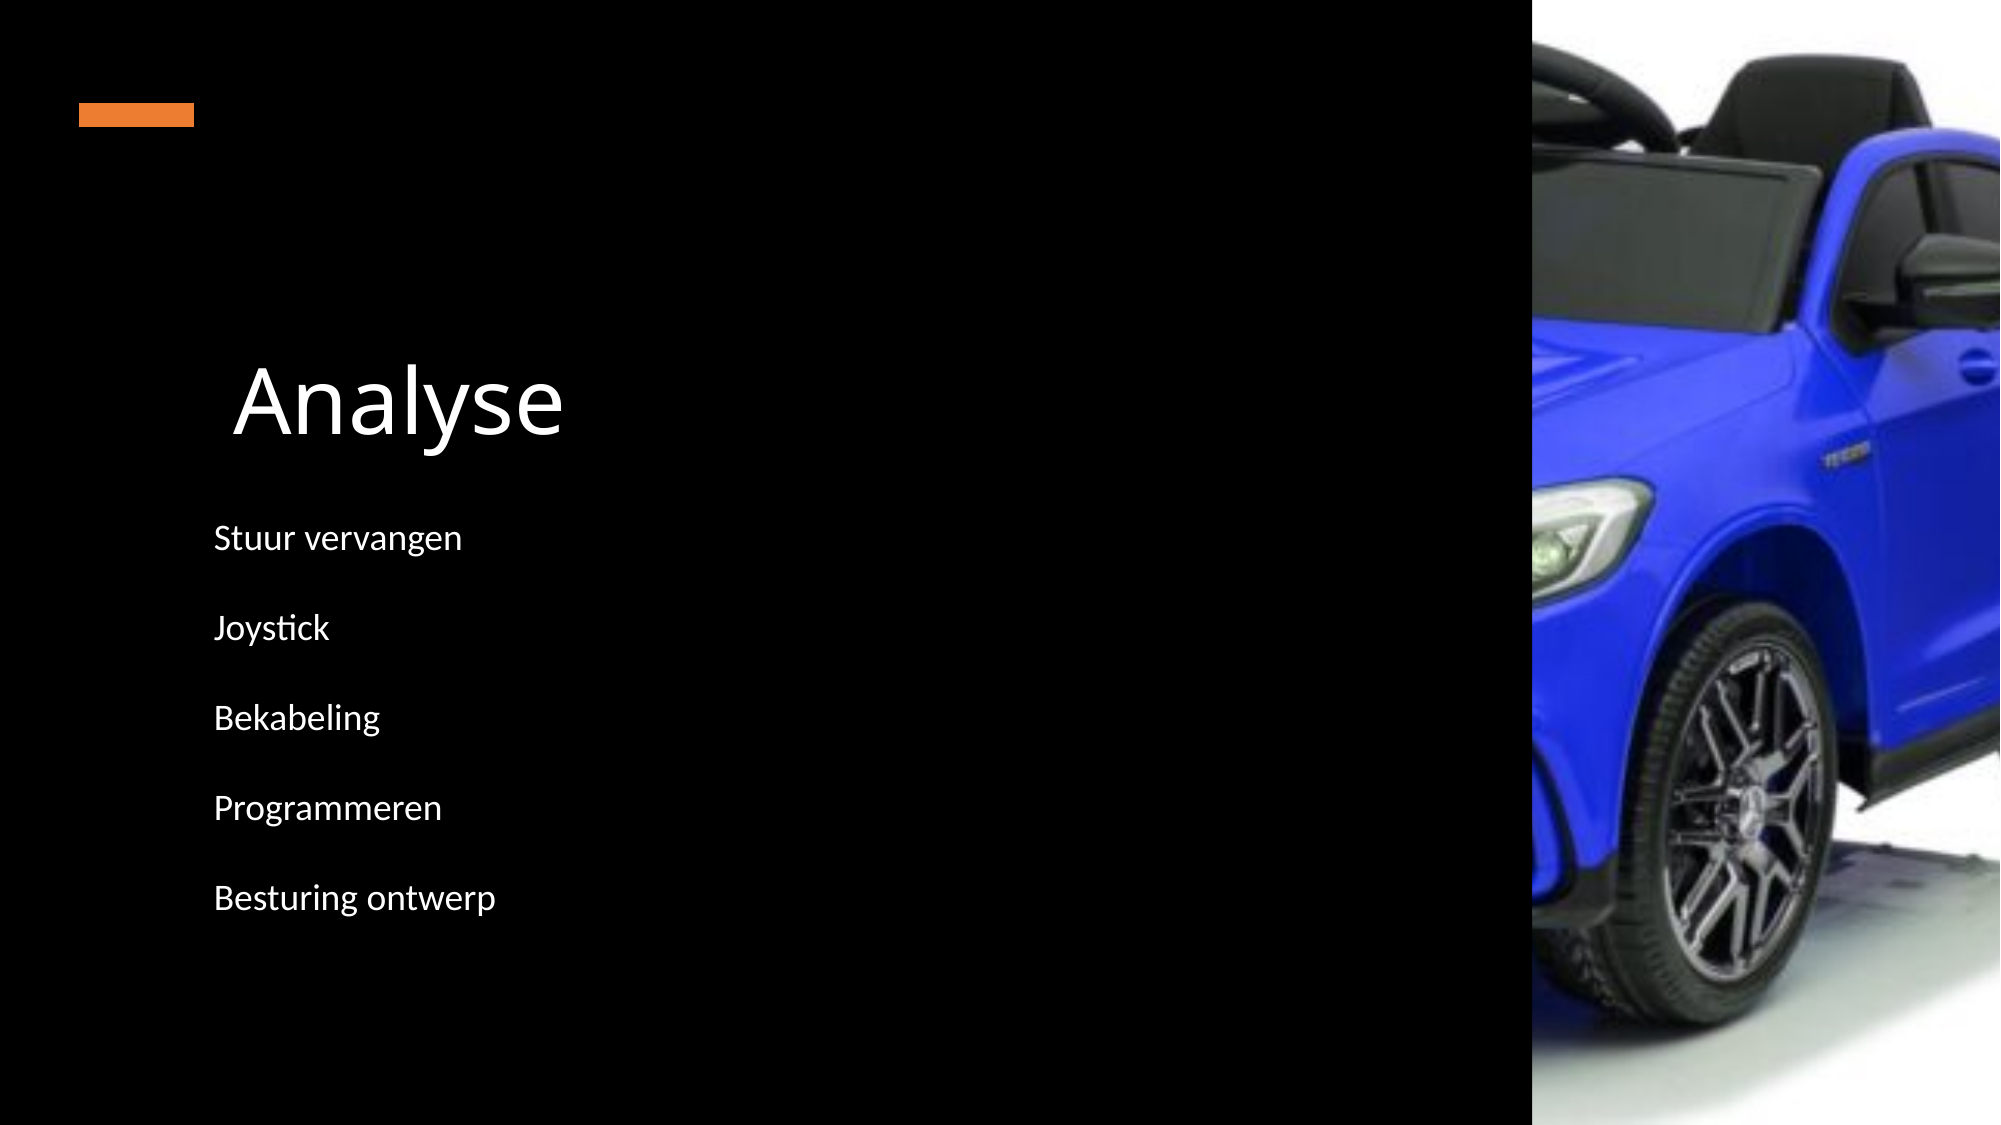

# Analyse
Stuur vervangen
Joystick
Bekabeling
Programmeren
Besturing ontwerp